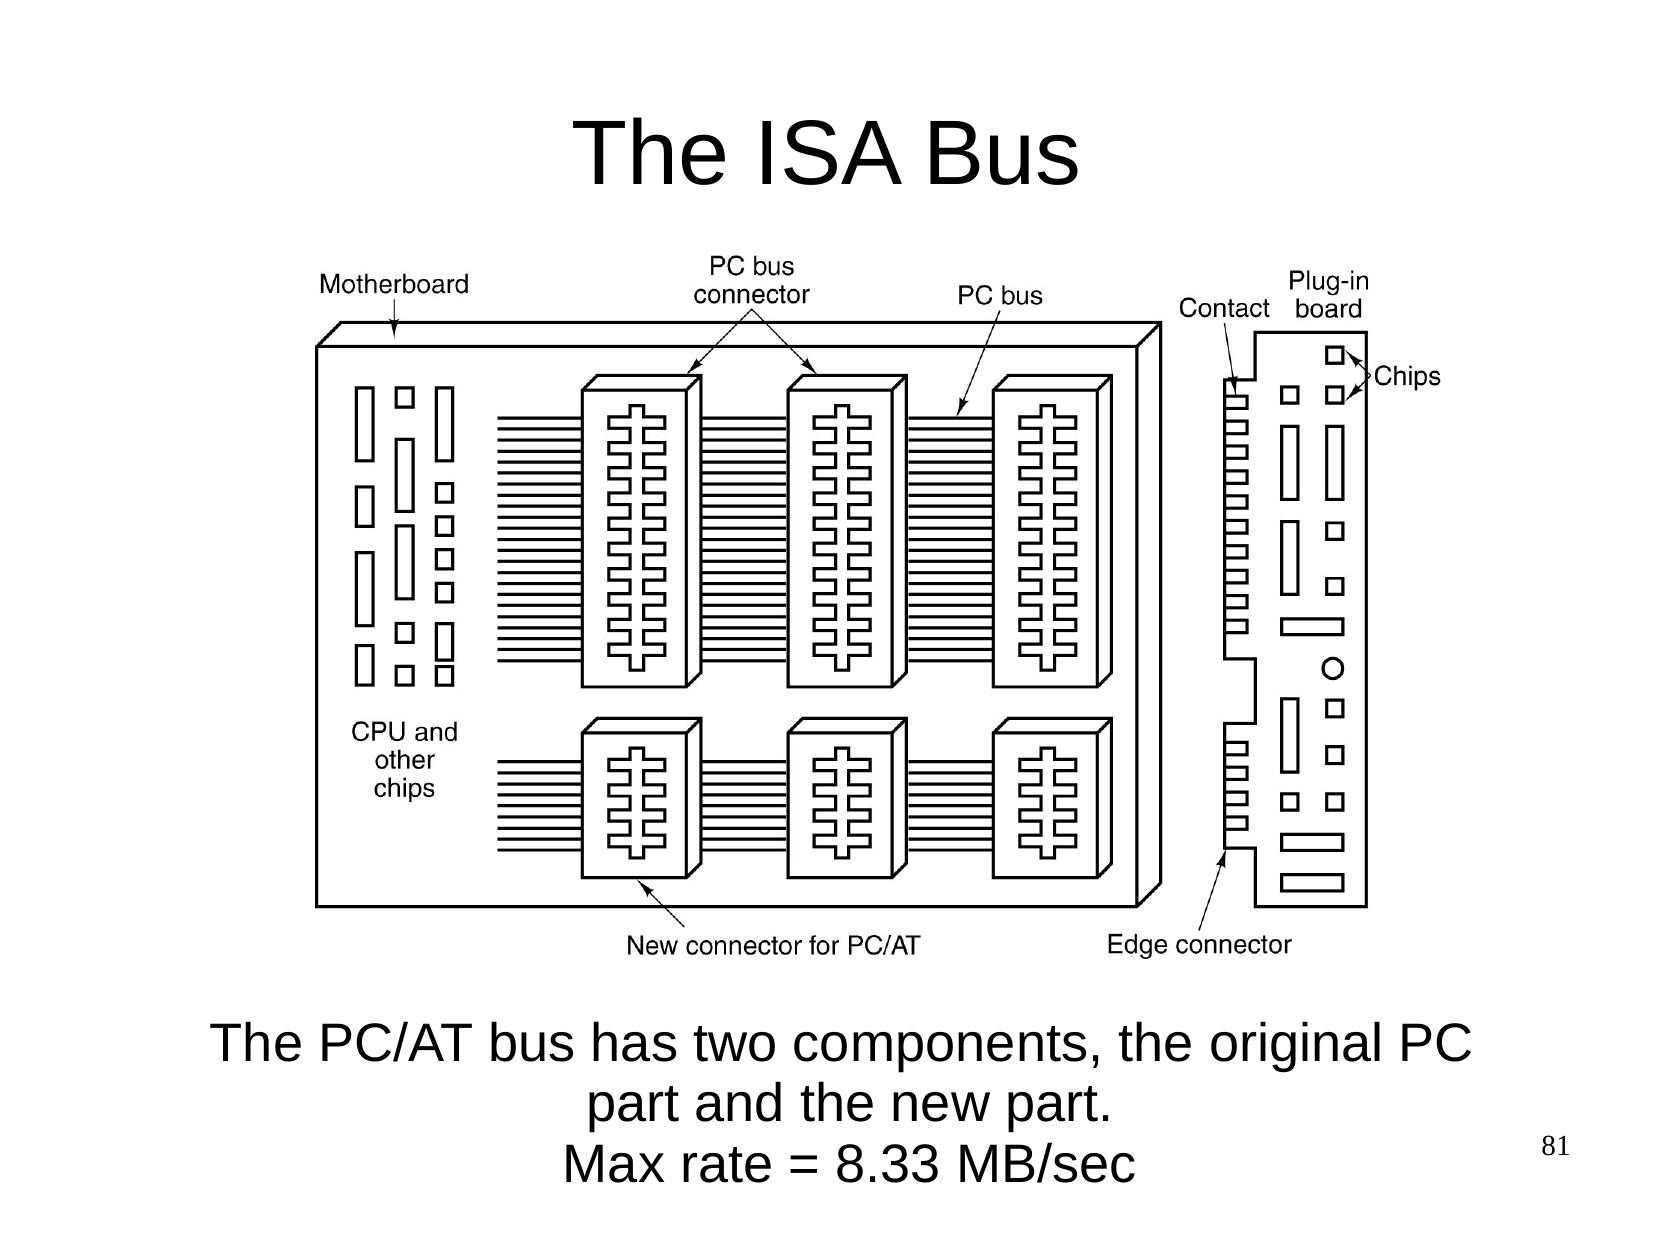

# The ISA Bus
The PC/AT bus has two components, the original PC
part and the new part.
Max rate = 8.33 MB/sec
81